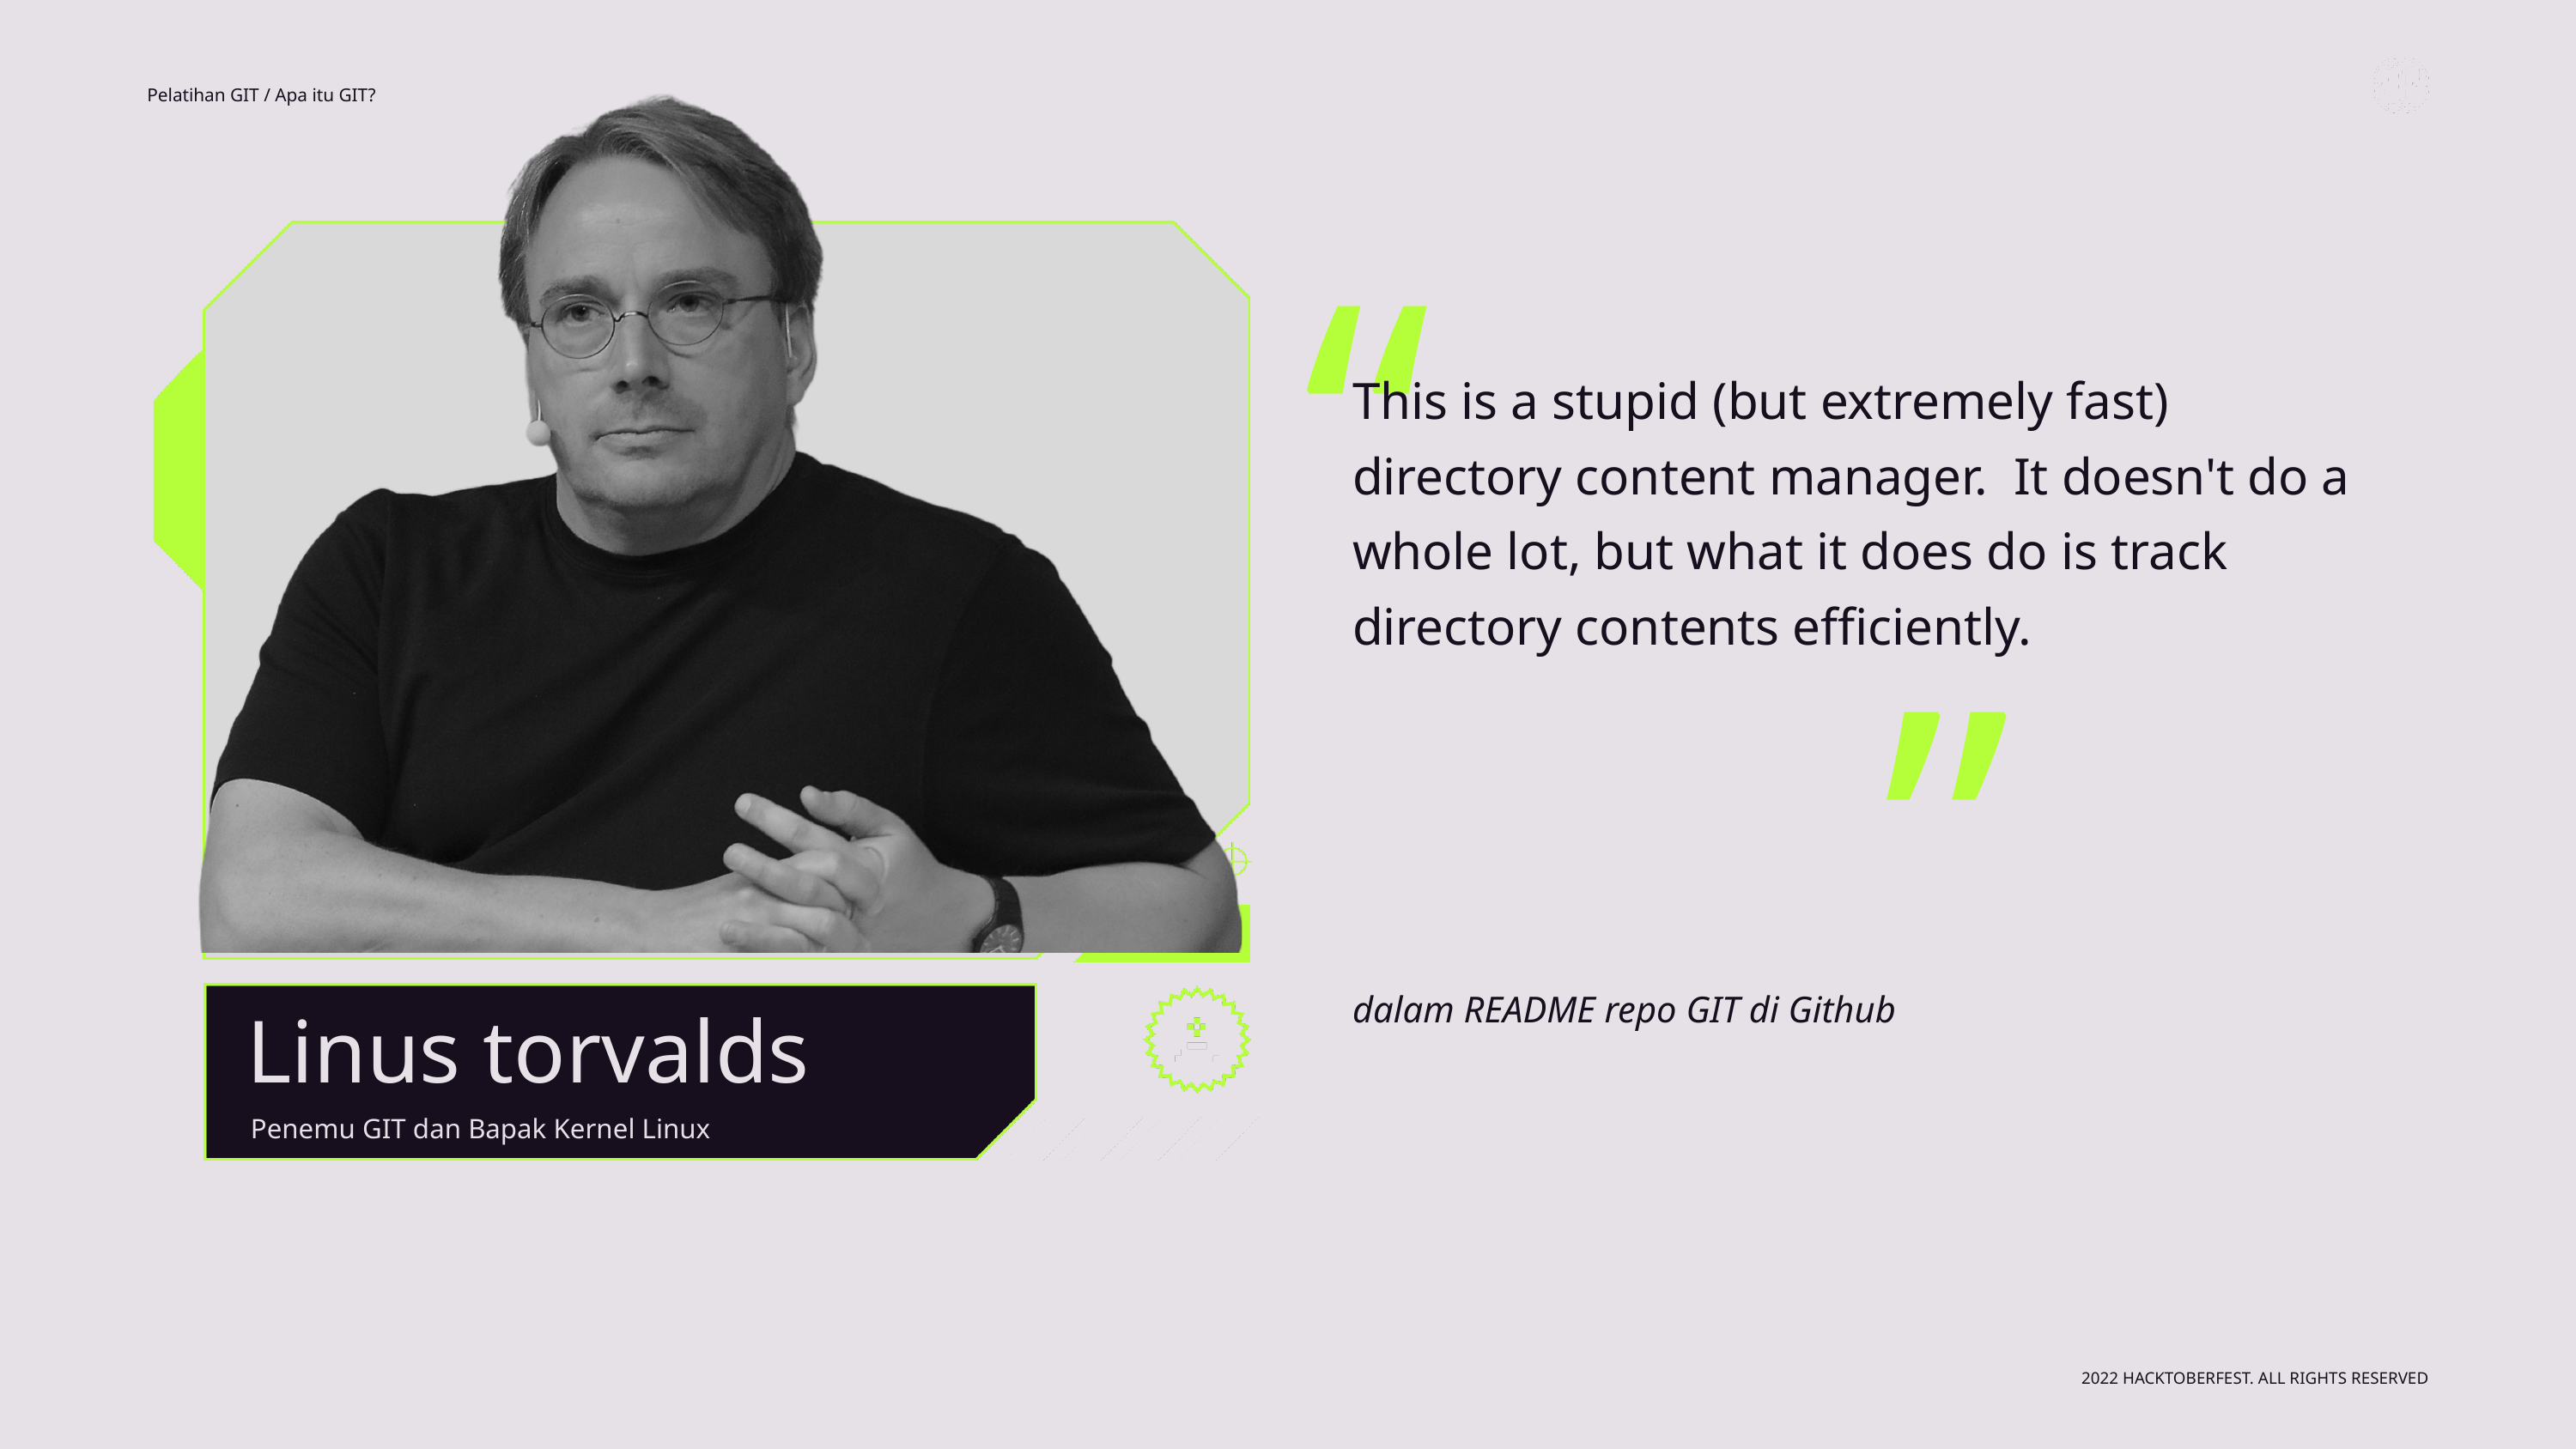

Pelatihan GIT / Apa itu GIT?
“
This is a stupid (but extremely fast) directory content manager. It doesn't do a whole lot, but what it does do is track directory contents efficiently.
”
dalam README repo GIT di Github
Linus torvalds
Penemu GIT dan Bapak Kernel Linux
2022 HACKTOBERFEST. ALL RIGHTS RESERVED